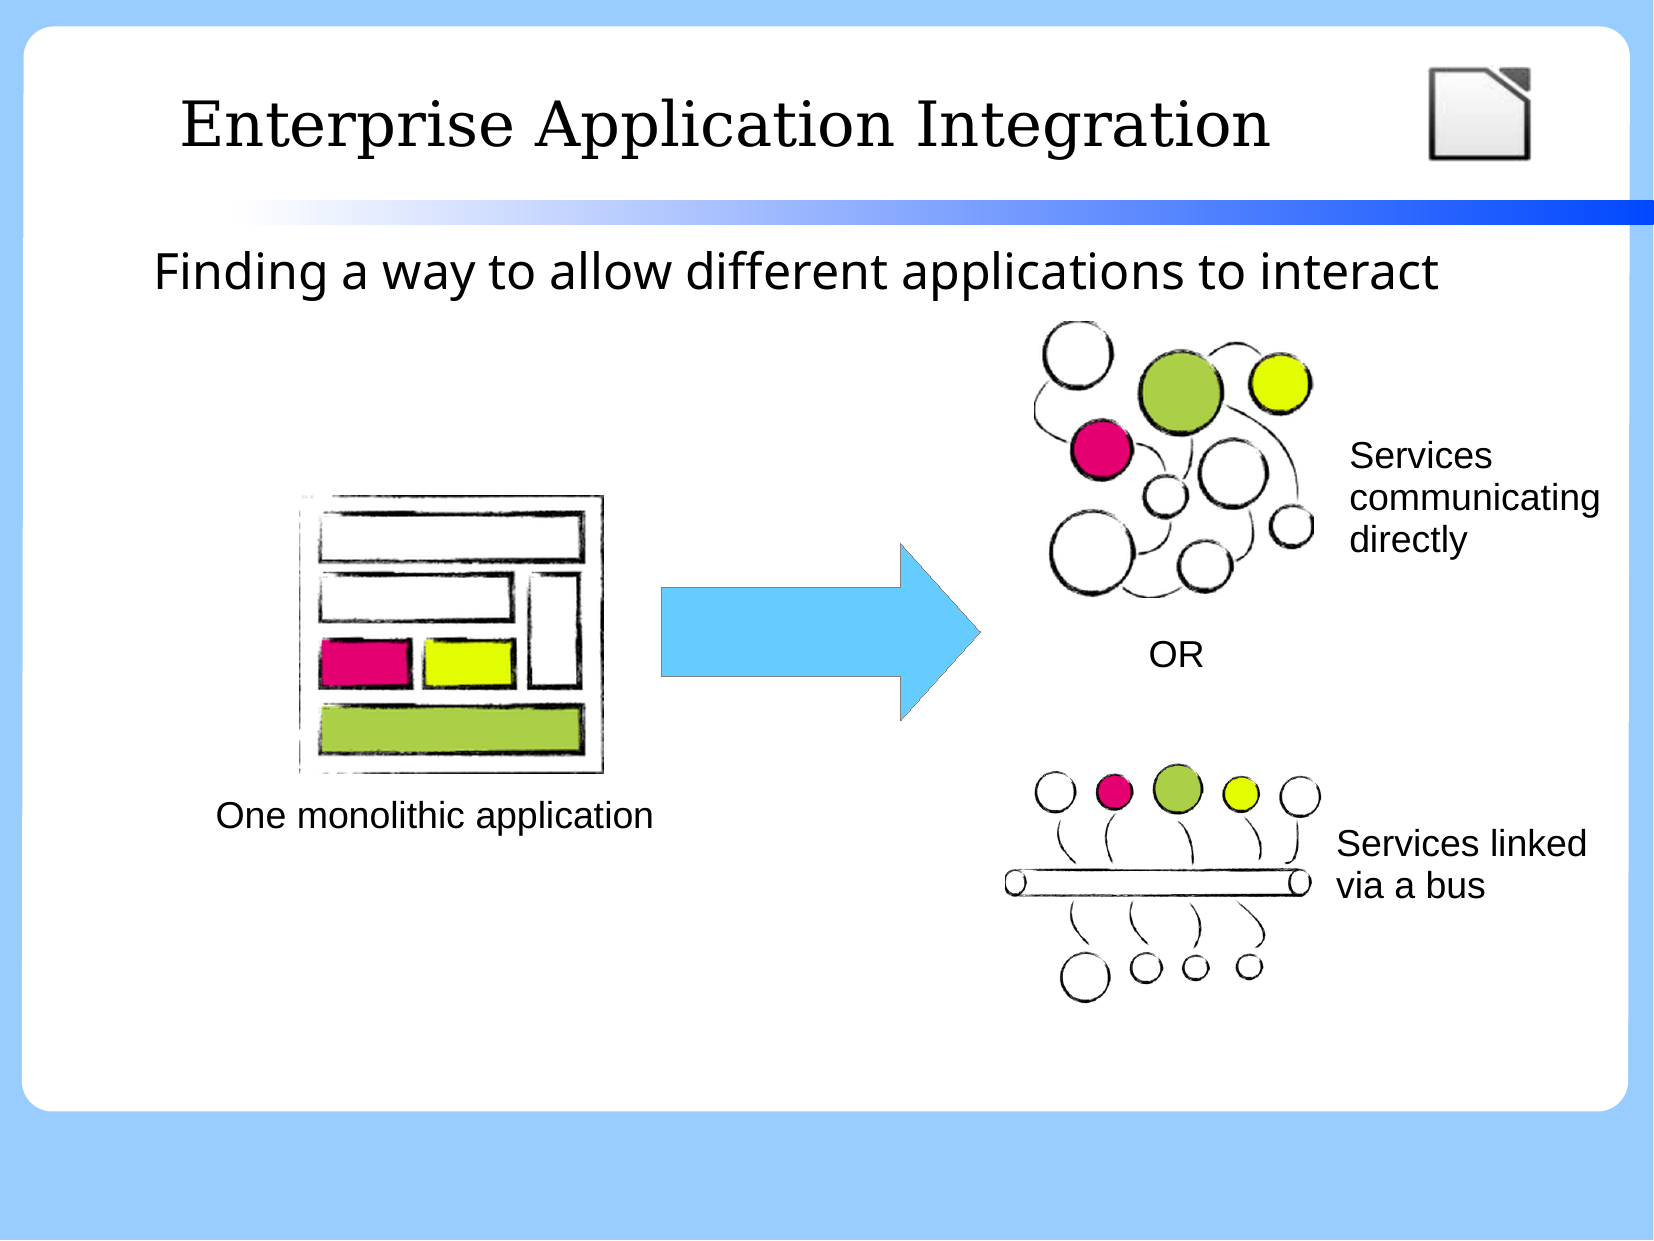

# Enterprise Application Integration
Finding a way to allow different applications to interact
Services communicating directly
OR
One monolithic application
Services linked via a bus